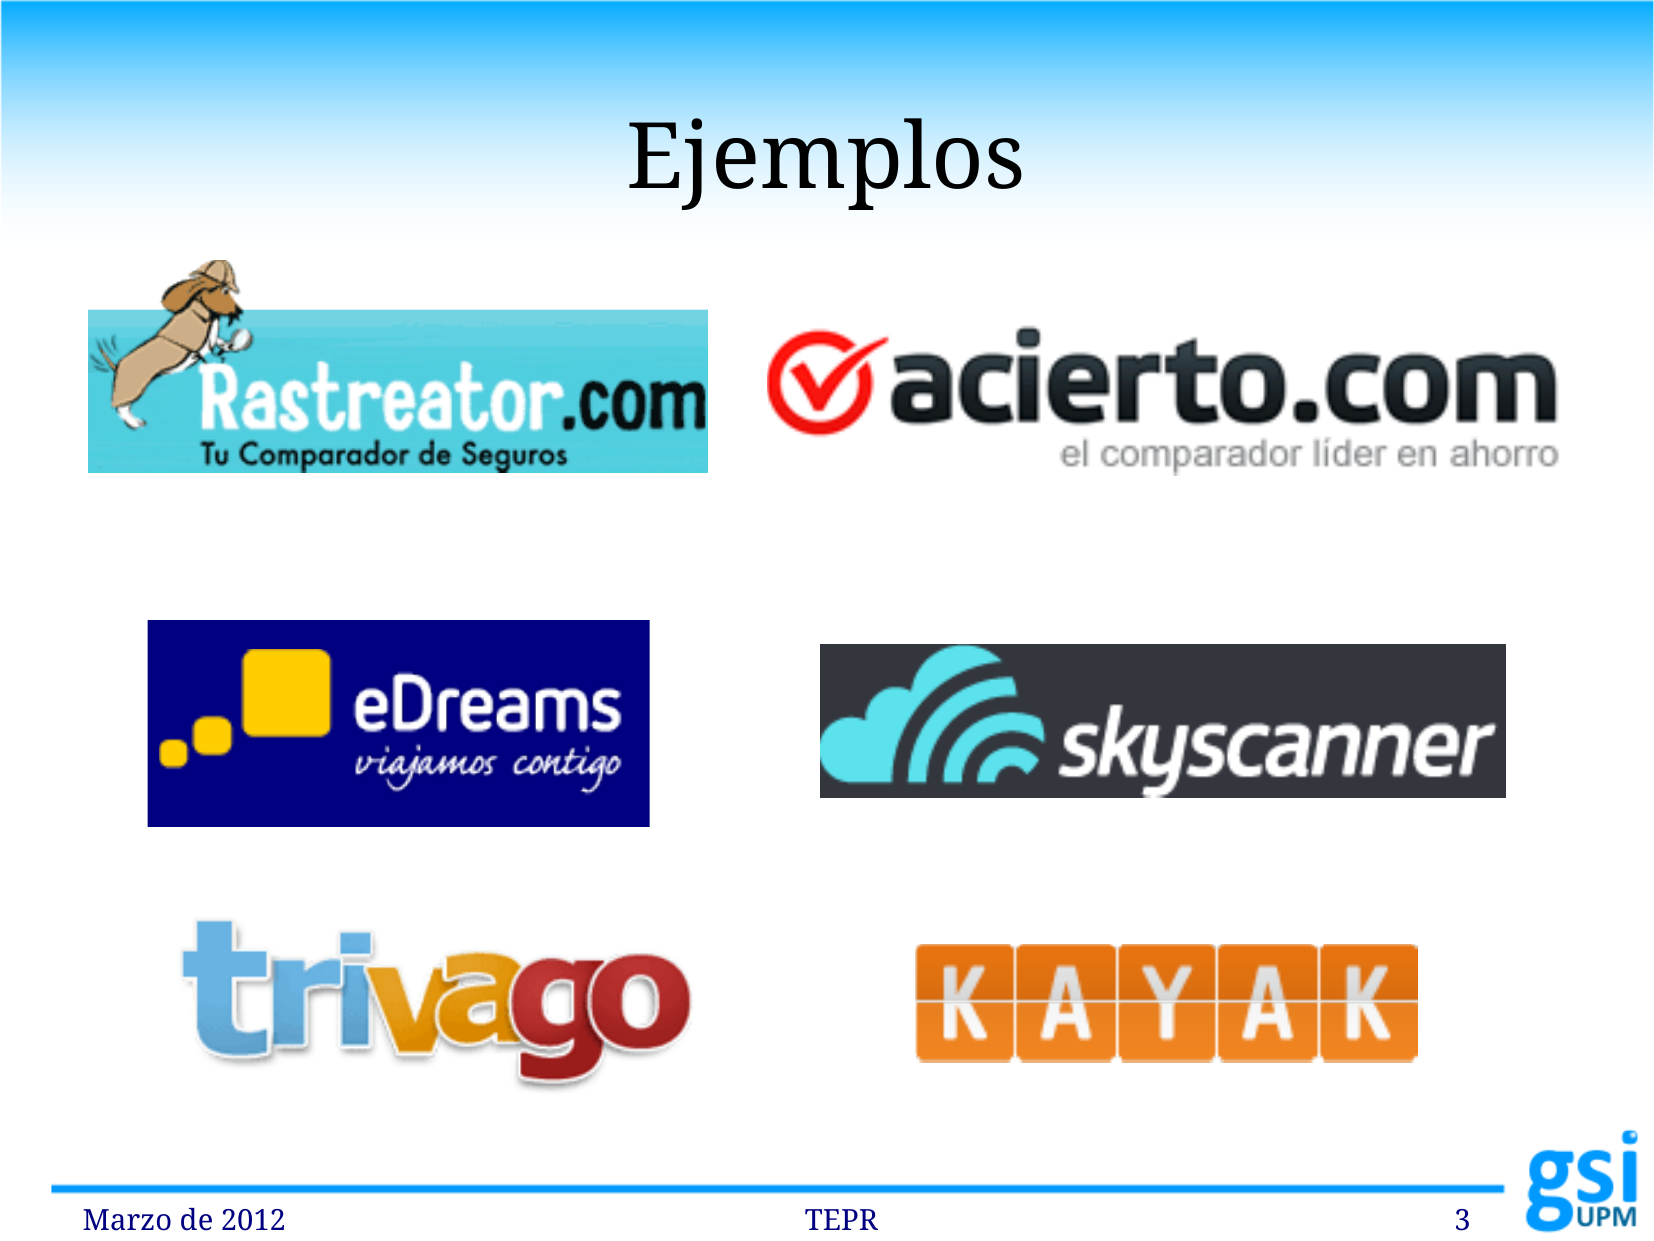

# Ejemplos
Marzo de 2012
TEPR
3